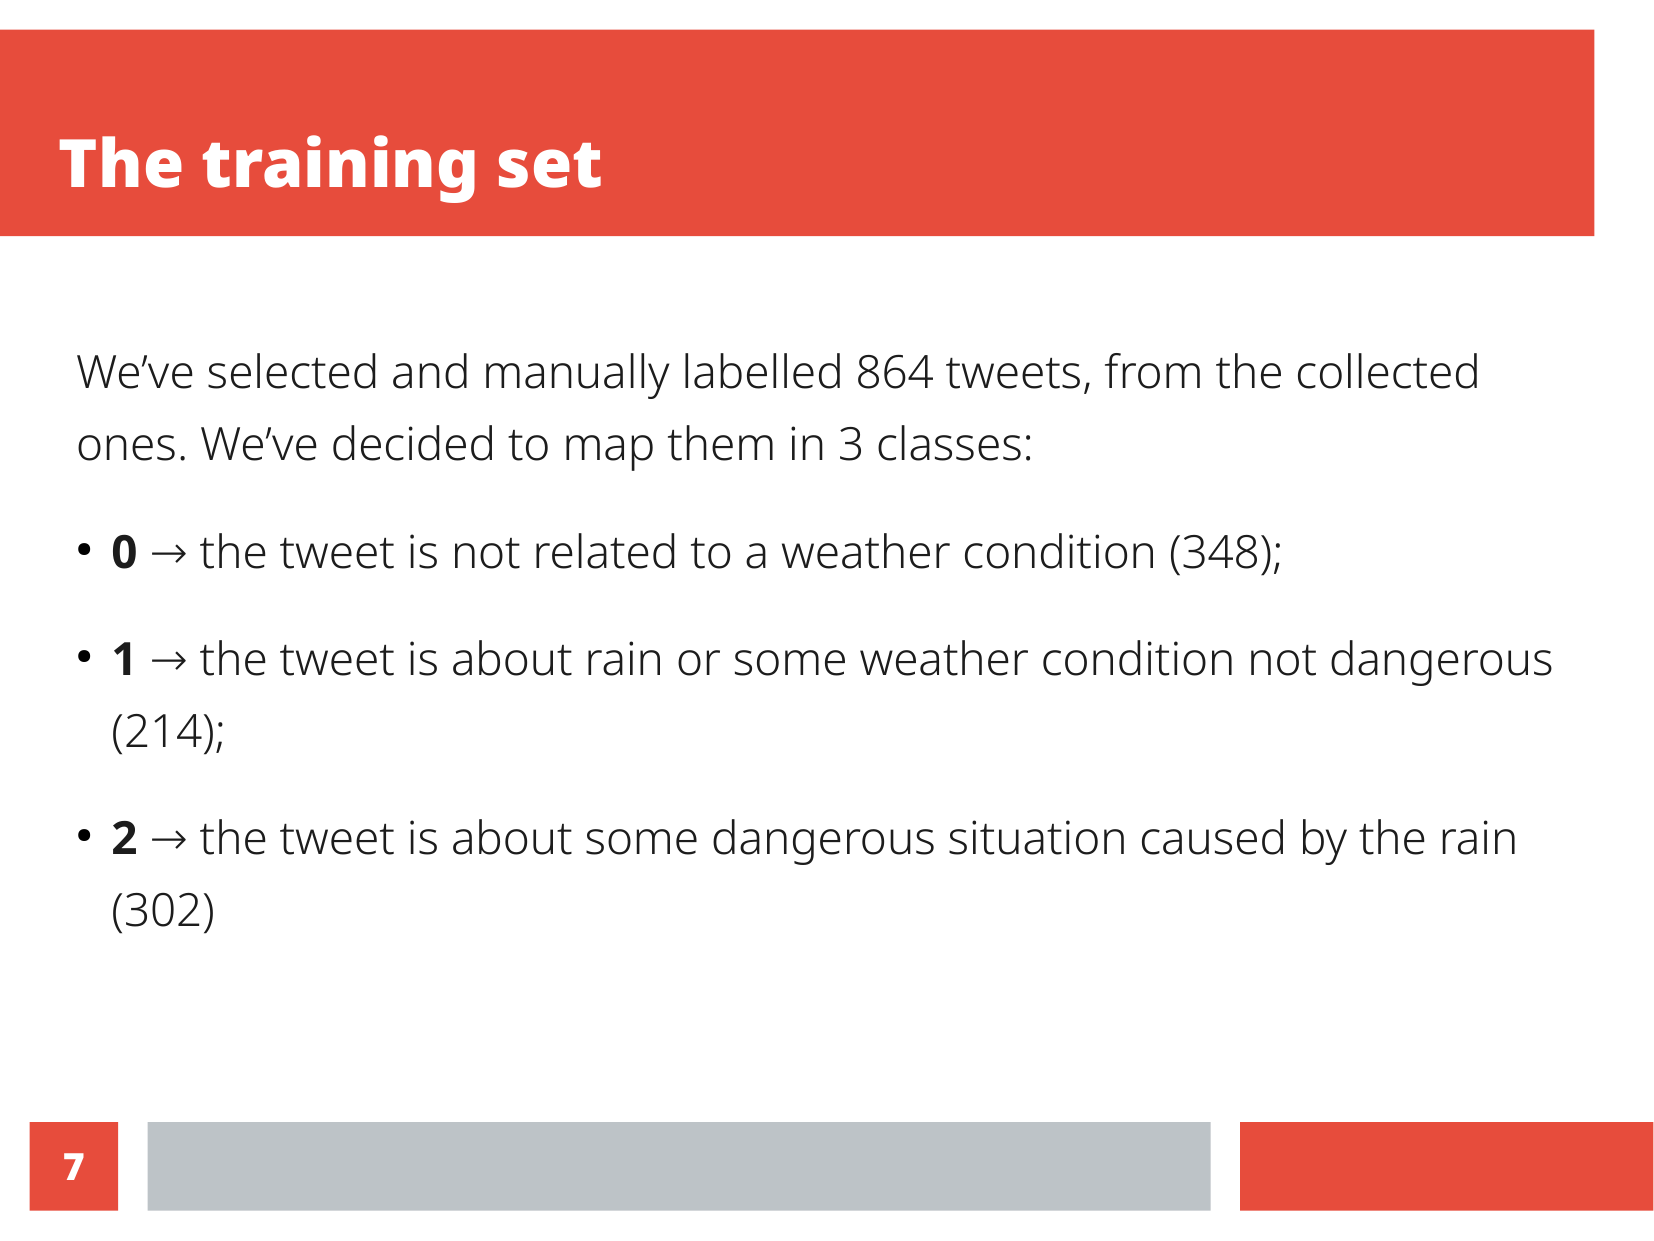

# The training set
We’ve selected and manually labelled 864 tweets, from the collected ones. We’ve decided to map them in 3 classes:
0 → the tweet is not related to a weather condition (348);
1 → the tweet is about rain or some weather condition not dangerous (214);
2 → the tweet is about some dangerous situation caused by the rain (302)
7